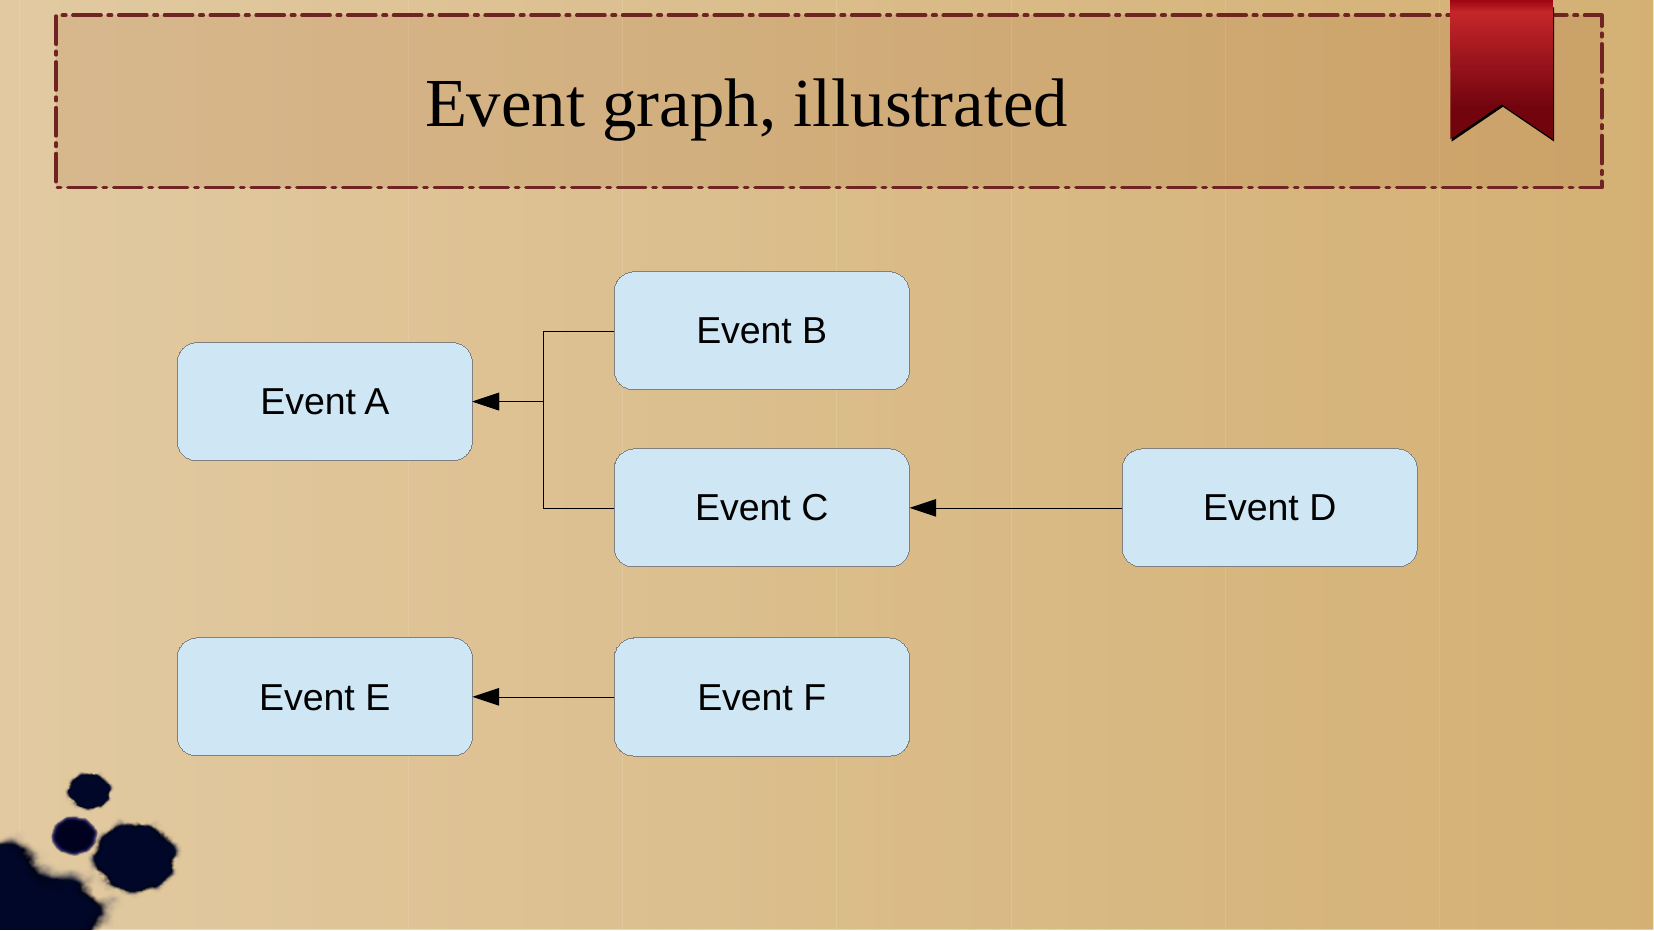

# Event graph, illustrated
Event B
Event A
Event C
Event D
Event E
Event F